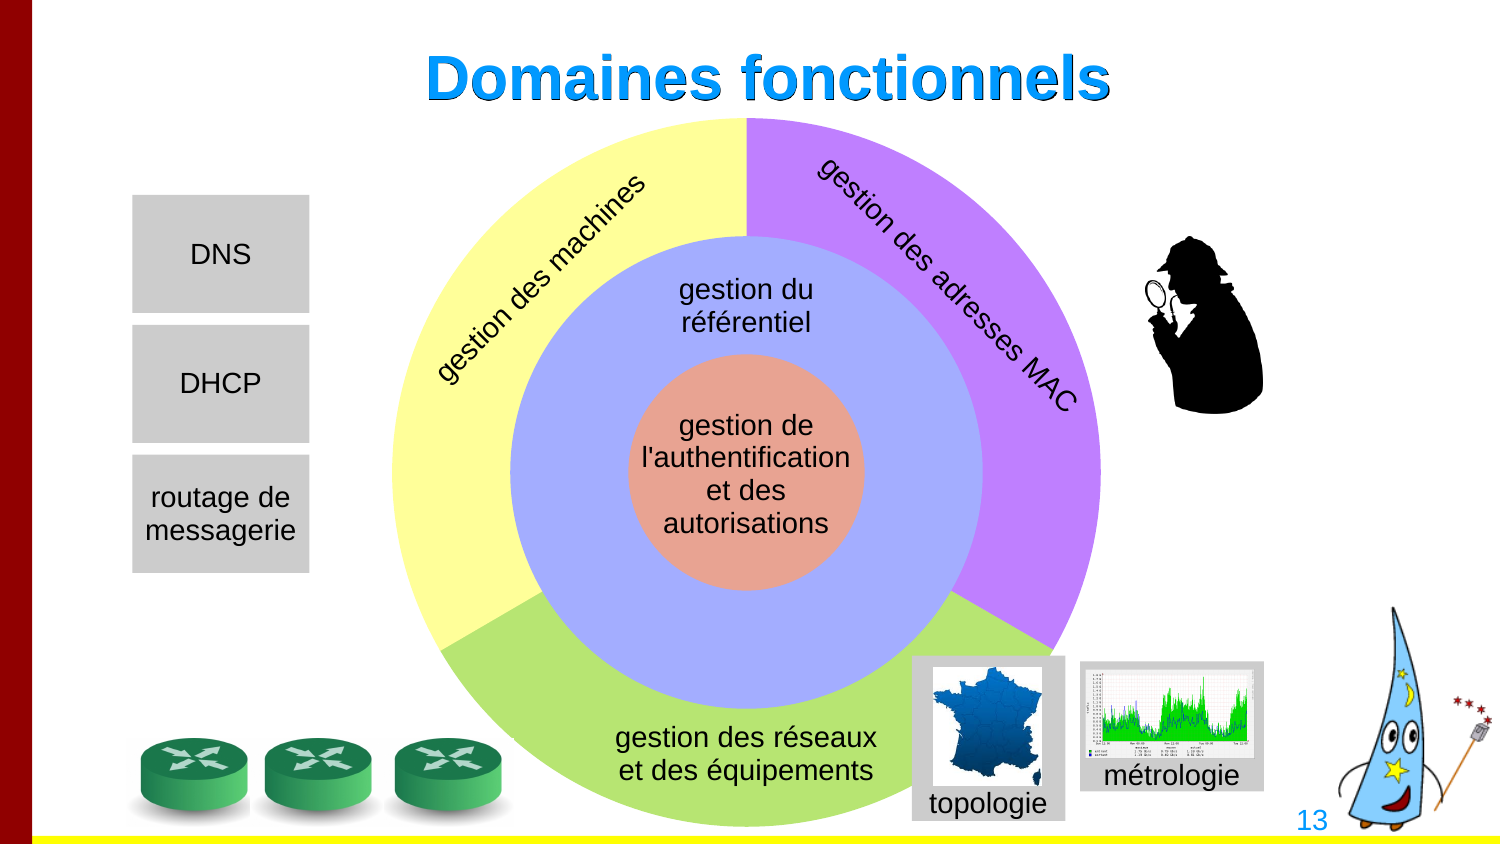

# Domaines fonctionnels
gestion des réseaux et des équipements
topologie
métrologie
gestion des machines
DNS
DHCP
routage de
messagerie
gestion des adresses MAC
gestion du référentiel
gestion de
l'authentification
et des
autorisations
13